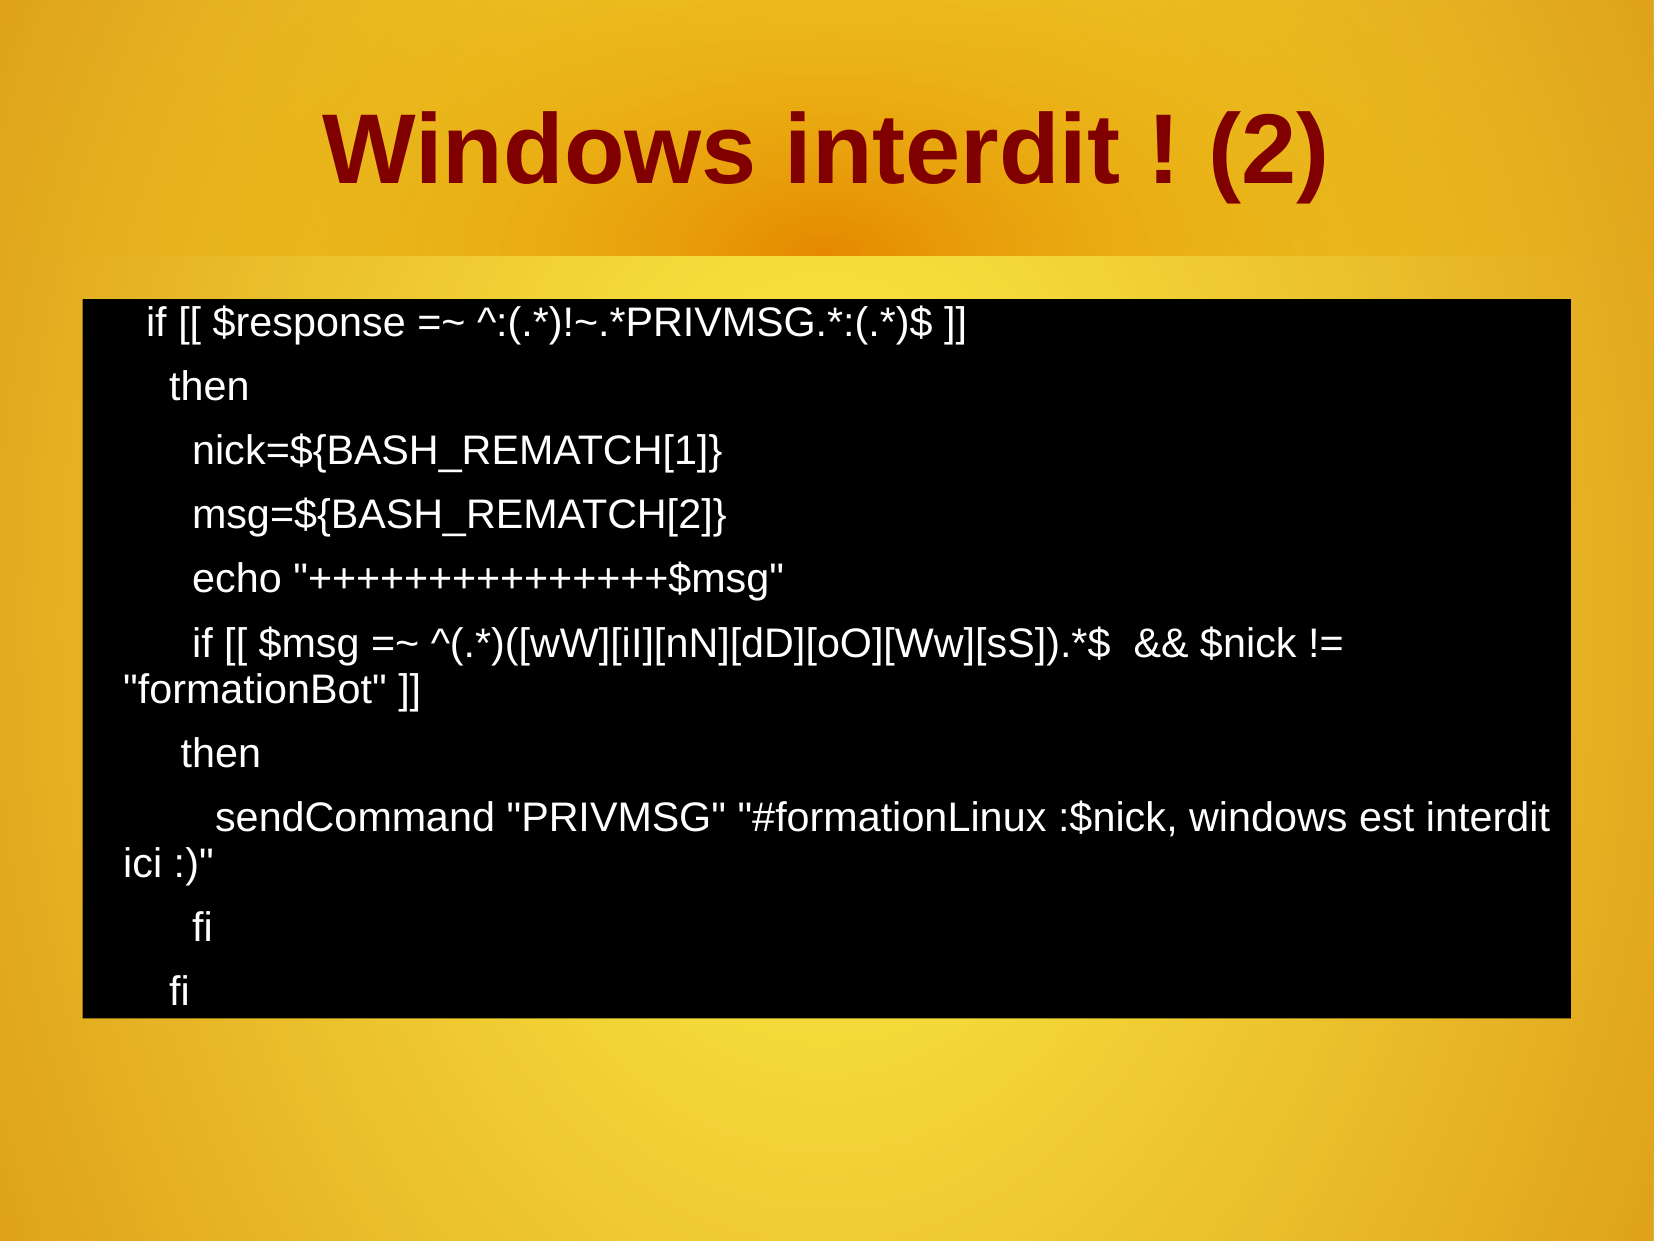

# Windows interdit ! (2)
 if [[ $response =~ ^:(.*)!~.*PRIVMSG.*:(.*)$ ]]
 then
 nick=${BASH_REMATCH[1]}
 msg=${BASH_REMATCH[2]}
 echo "+++++++++++++++$msg"
 if [[ $msg =~ ^(.*)([wW][iI][nN][dD][oO][Ww][sS]).*$ && $nick != "formationBot" ]]
 then
 sendCommand "PRIVMSG" "#formationLinux :$nick, windows est interdit ici :)"
 fi
 fi